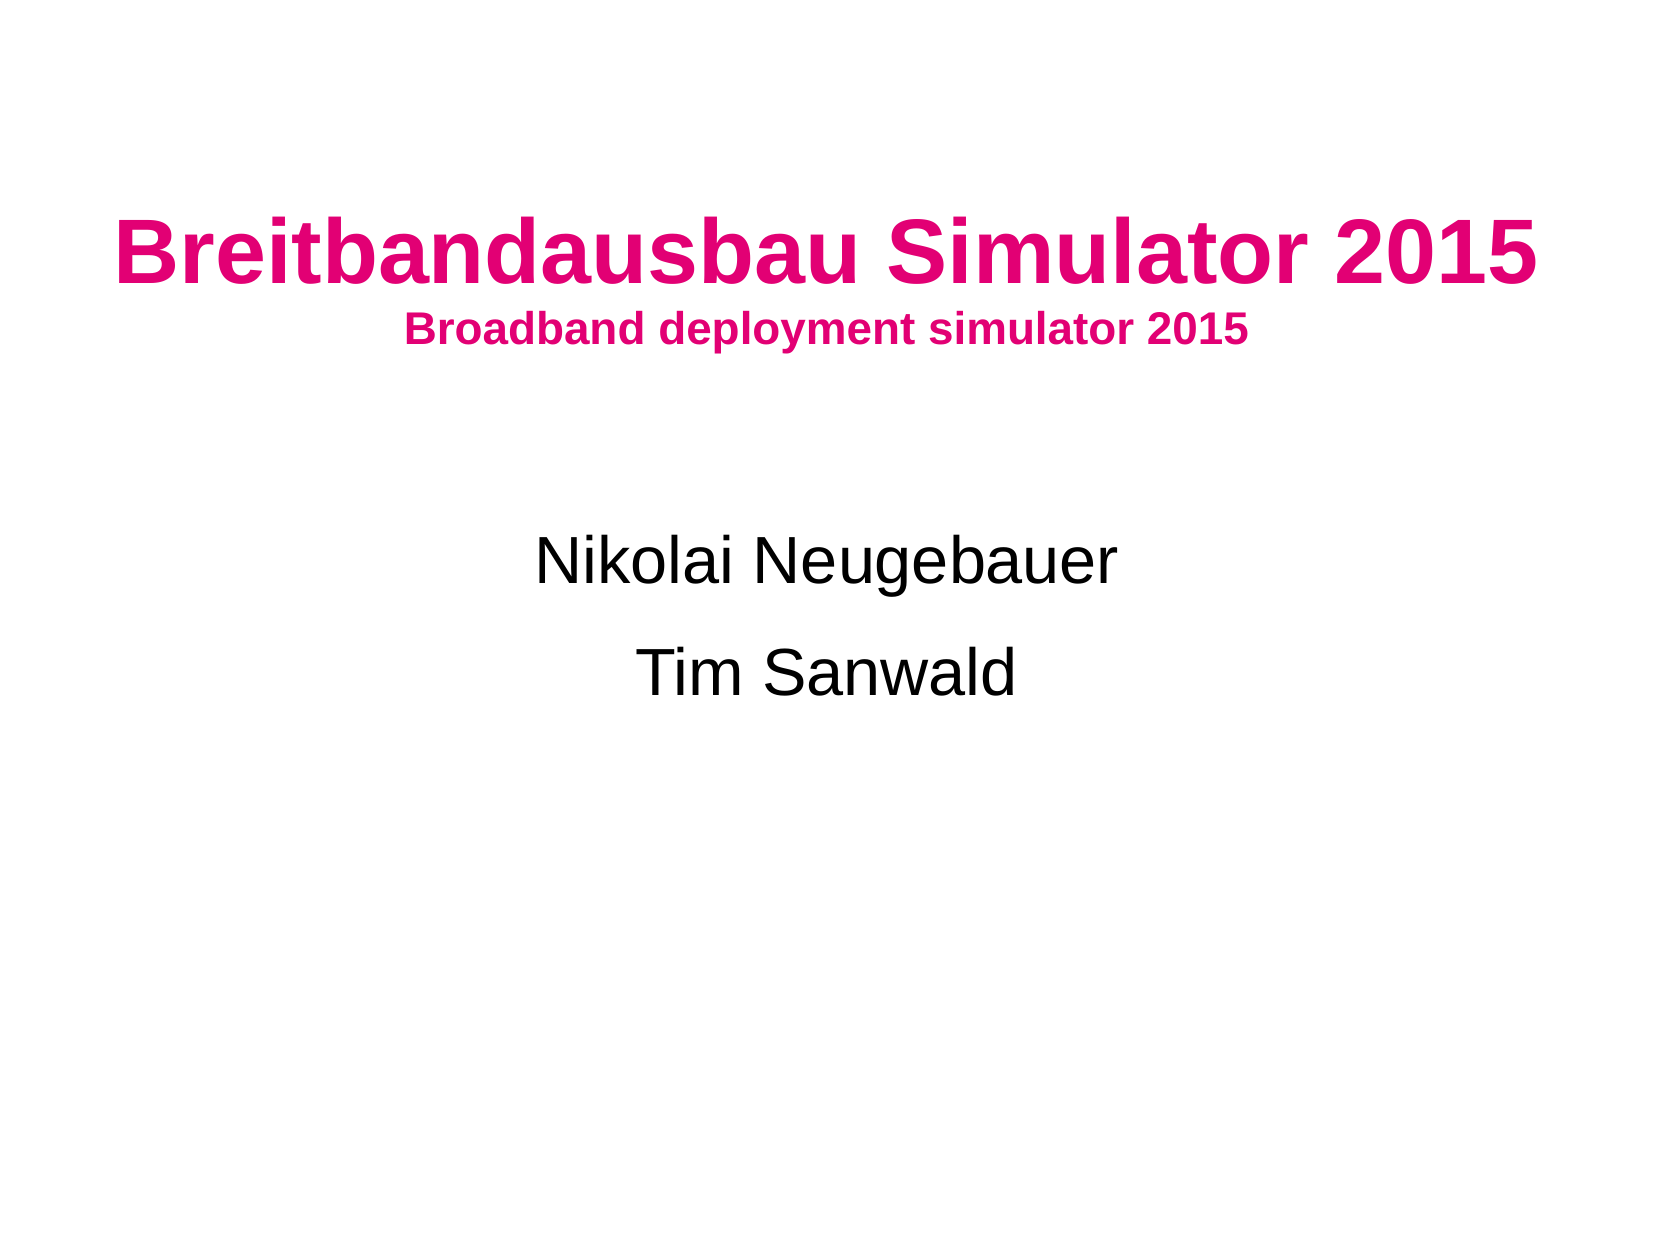

# Breitbandausbau Simulator 2015 Broadband deployment simulator 2015
Nikolai Neugebauer
Tim Sanwald